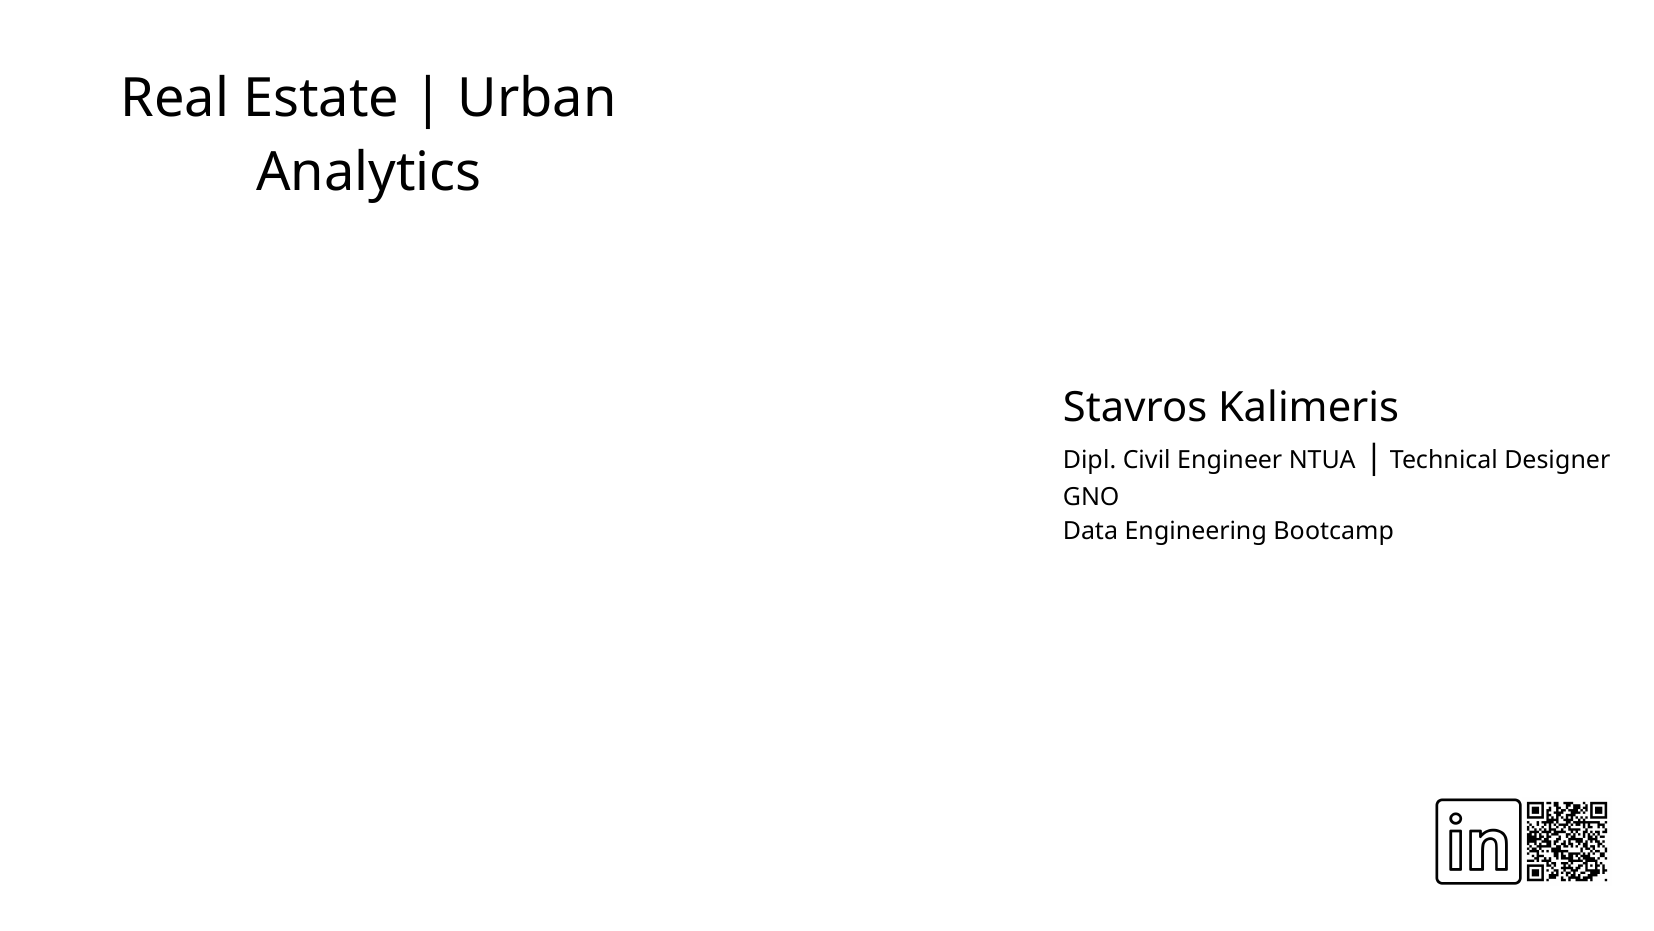

Real Estate | Urban Analytics
# Stavros Kalimeris Dipl. Civil Engineer NTUA | Technical Designer GNO Data Engineering Bootcamp